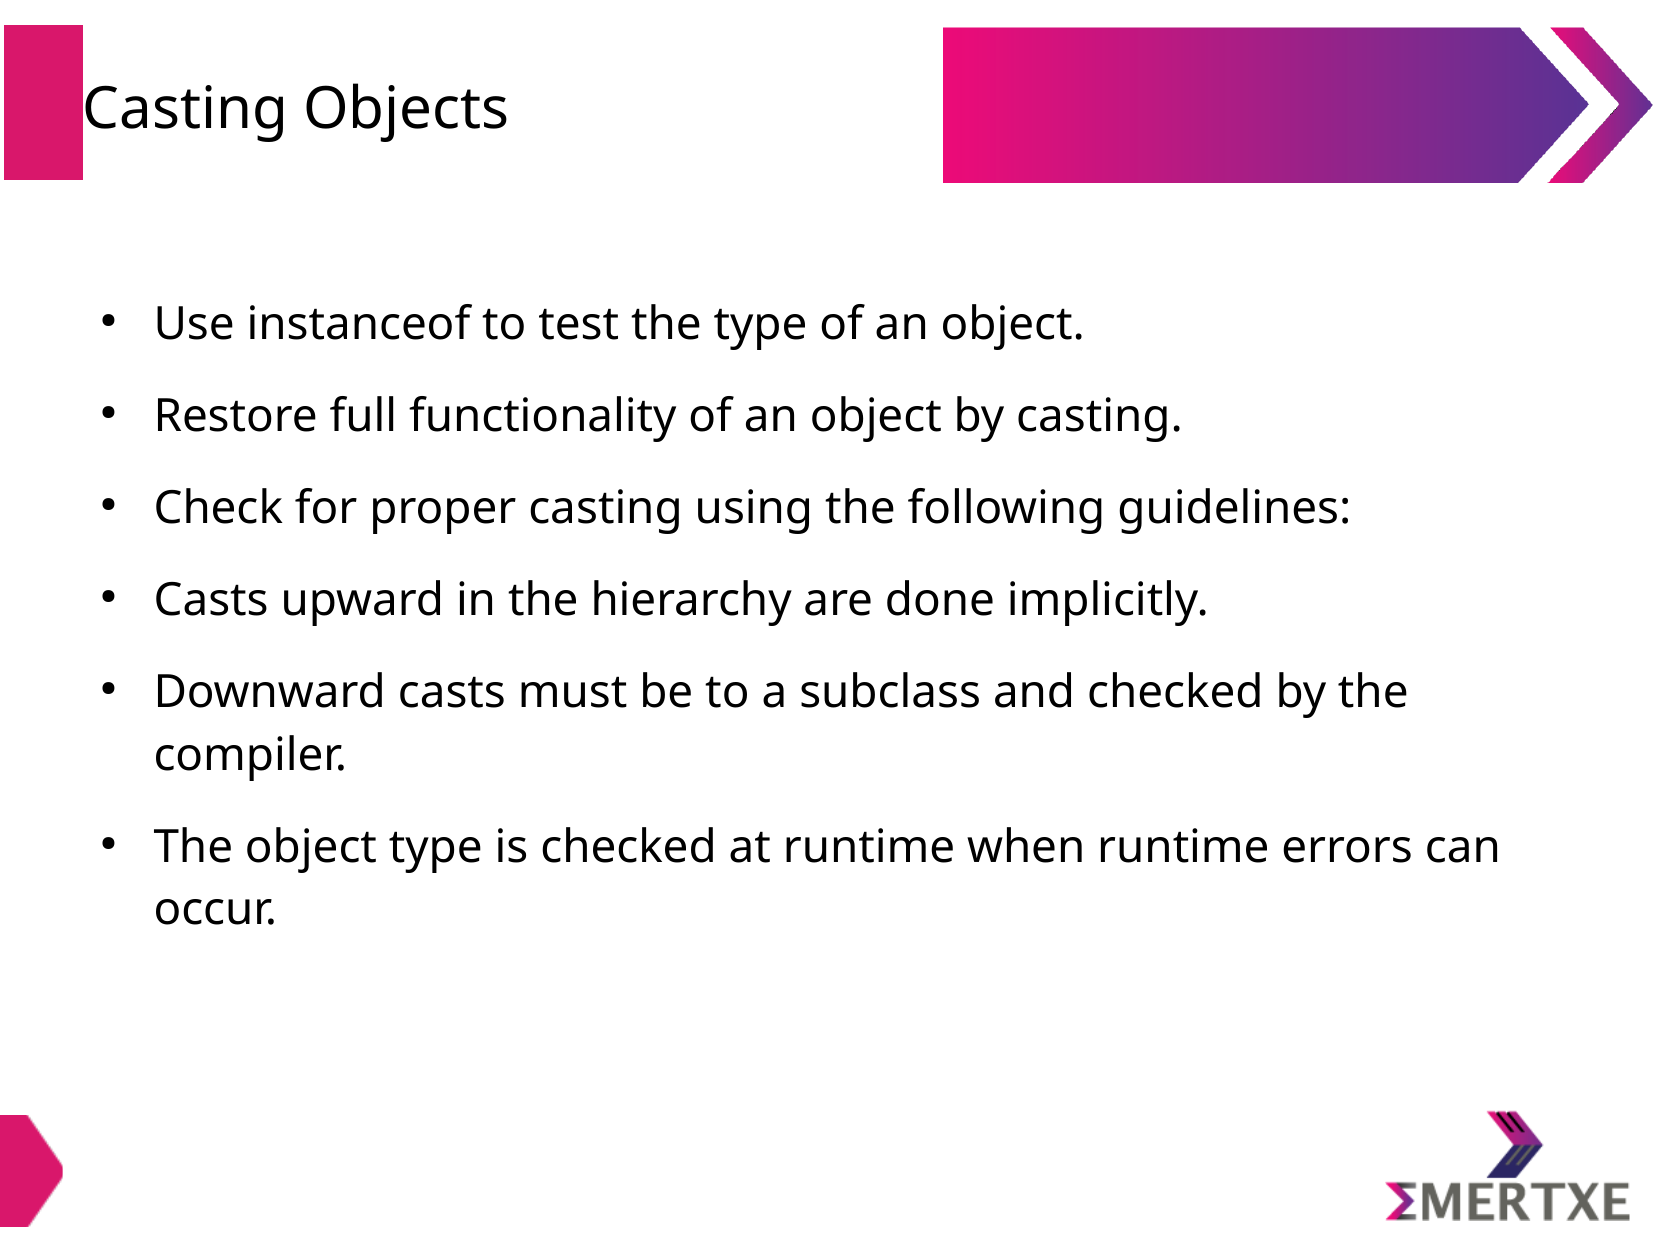

# Casting Objects
Use instanceof to test the type of an object.
Restore full functionality of an object by casting.
Check for proper casting using the following guidelines:
Casts upward in the hierarchy are done implicitly.
Downward casts must be to a subclass and checked by the compiler.
The object type is checked at runtime when runtime errors can occur.